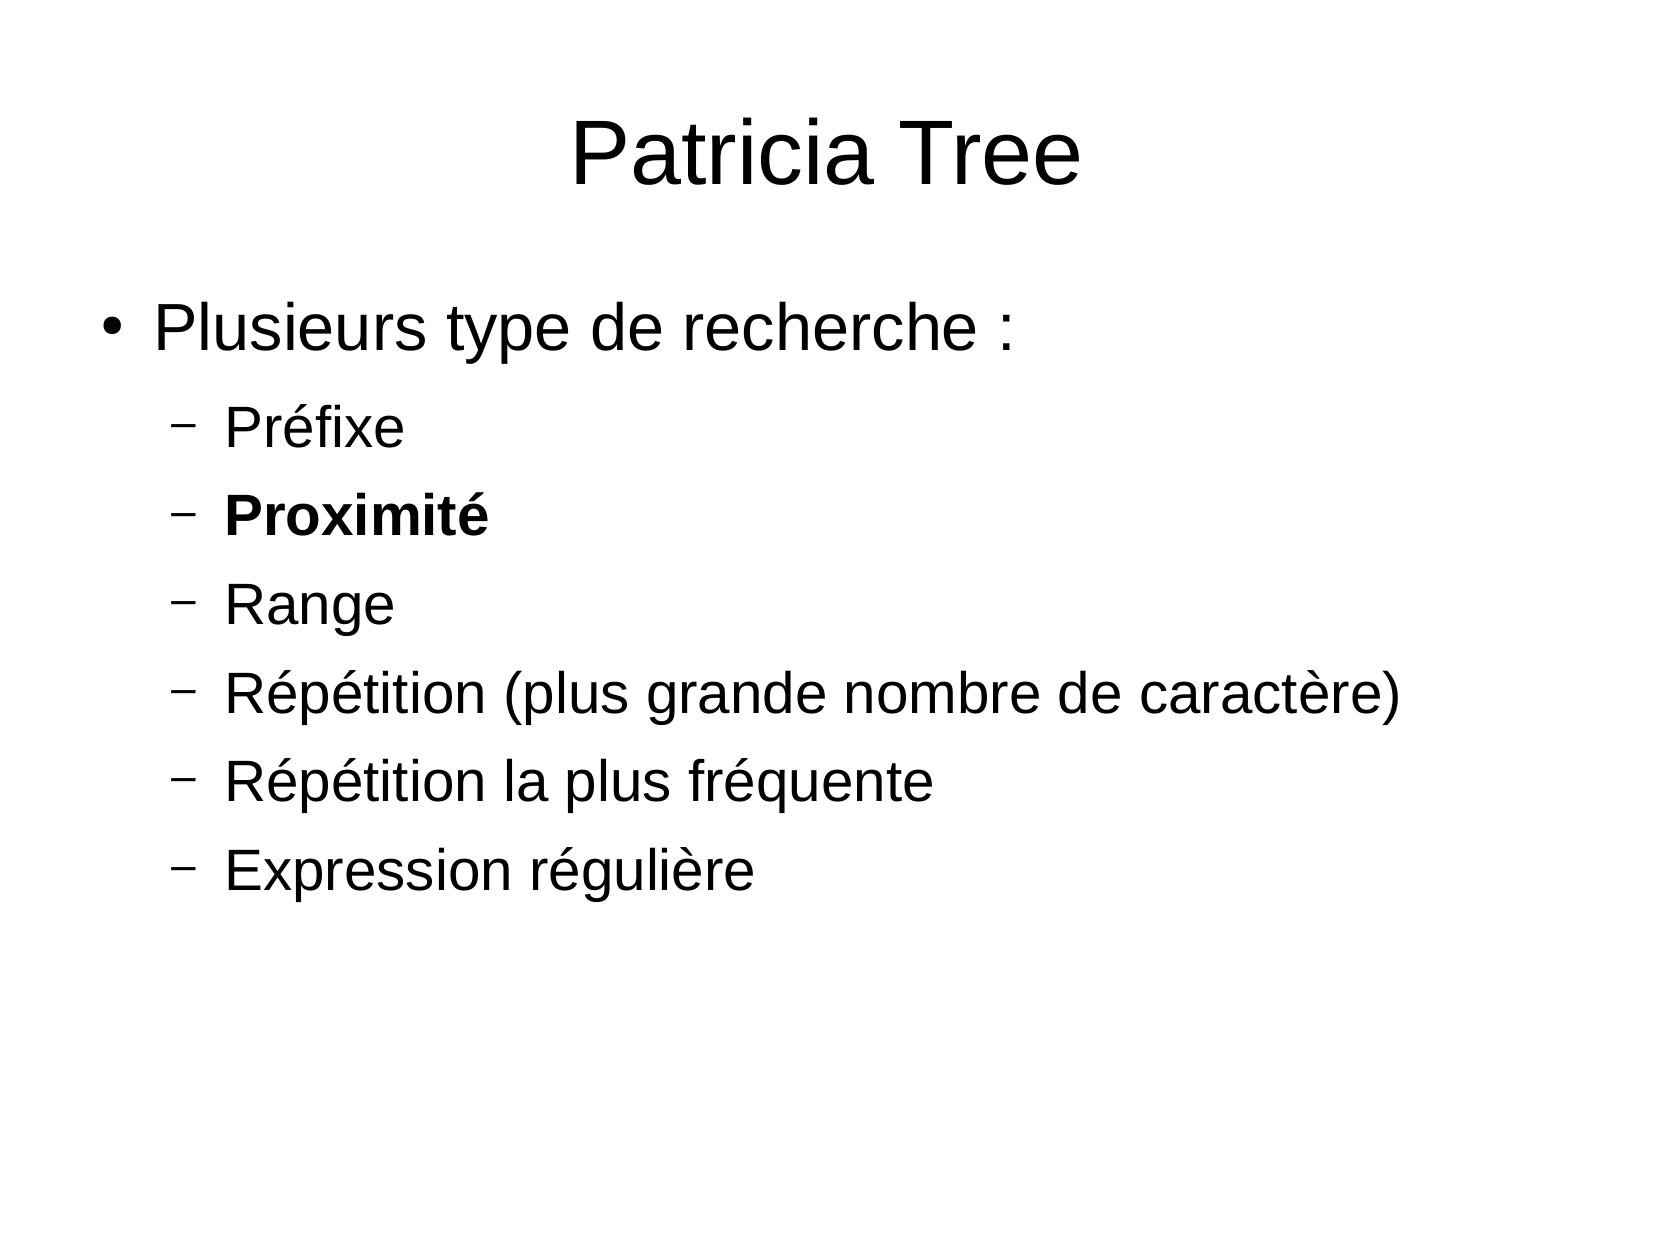

# Patricia Tree
Plusieurs type de recherche :
Préfixe
Proximité
Range
Répétition (plus grande nombre de caractère)
Répétition la plus fréquente
Expression régulière